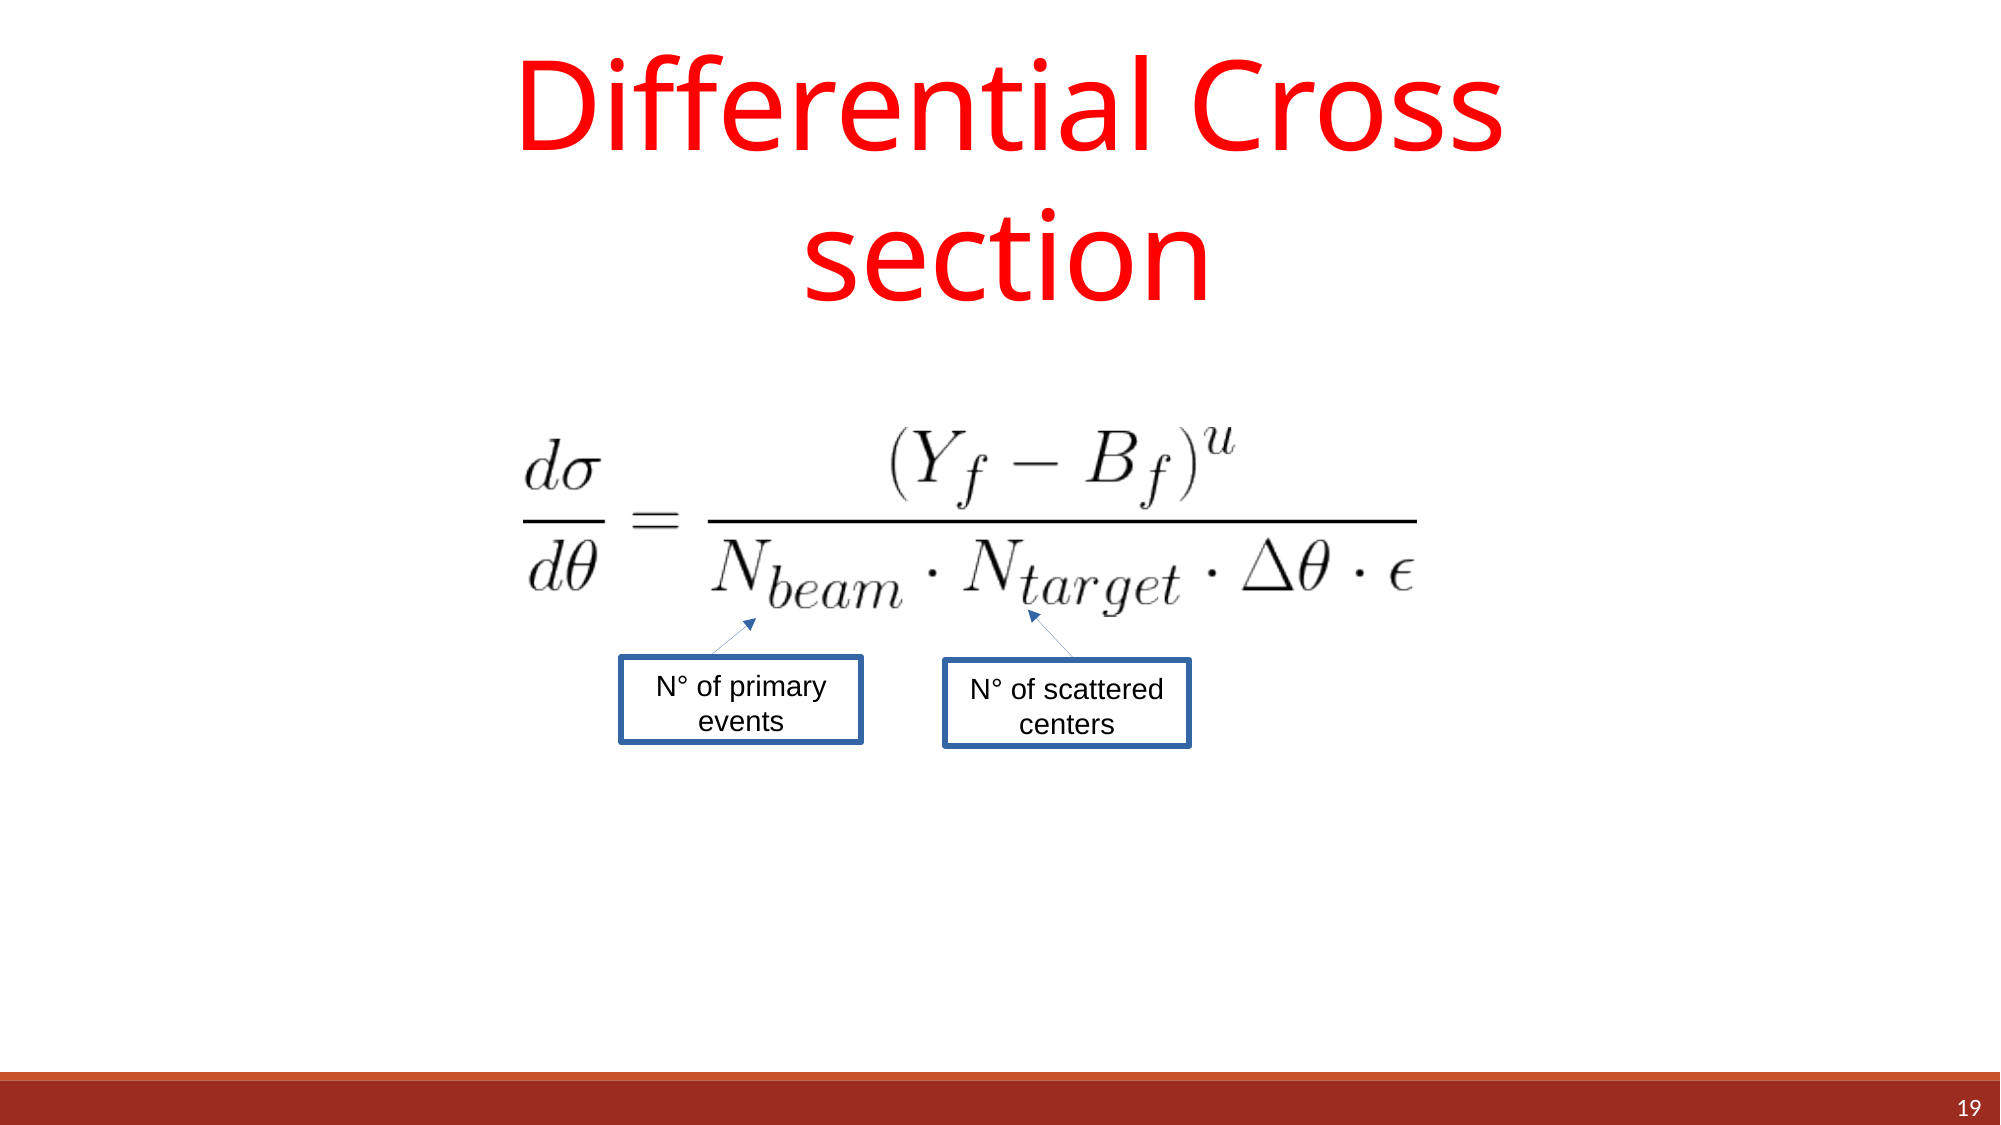

Differential Cross section
N° of primary
events
N° of scattered
centers